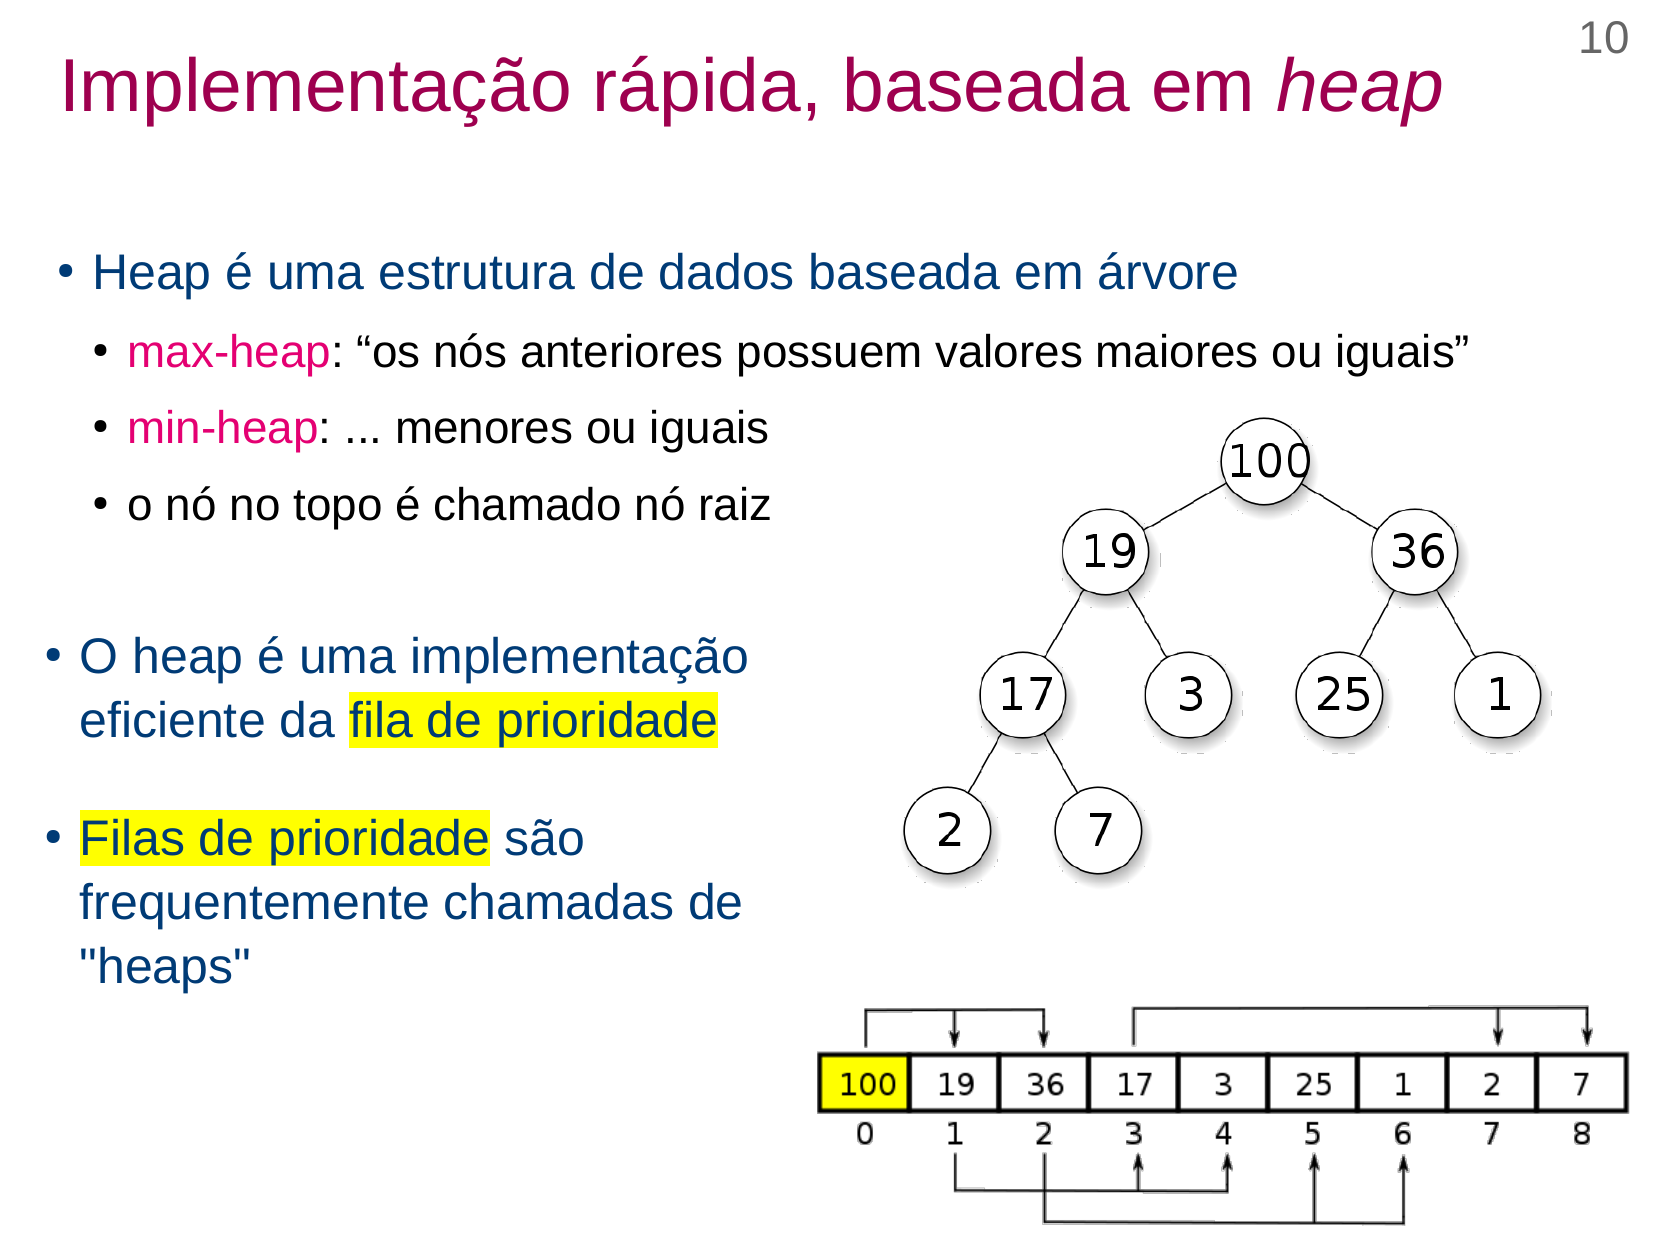

10
Implementação rápida, baseada em heap
# Heap é uma estrutura de dados baseada em árvore
max-heap: “os nós anteriores possuem valores maiores ou iguais”
min-heap: ... menores ou iguais
o nó no topo é chamado nó raiz
O heap é uma implementação eficiente da fila de prioridade
Filas de prioridade são frequentemente chamadas de "heaps"